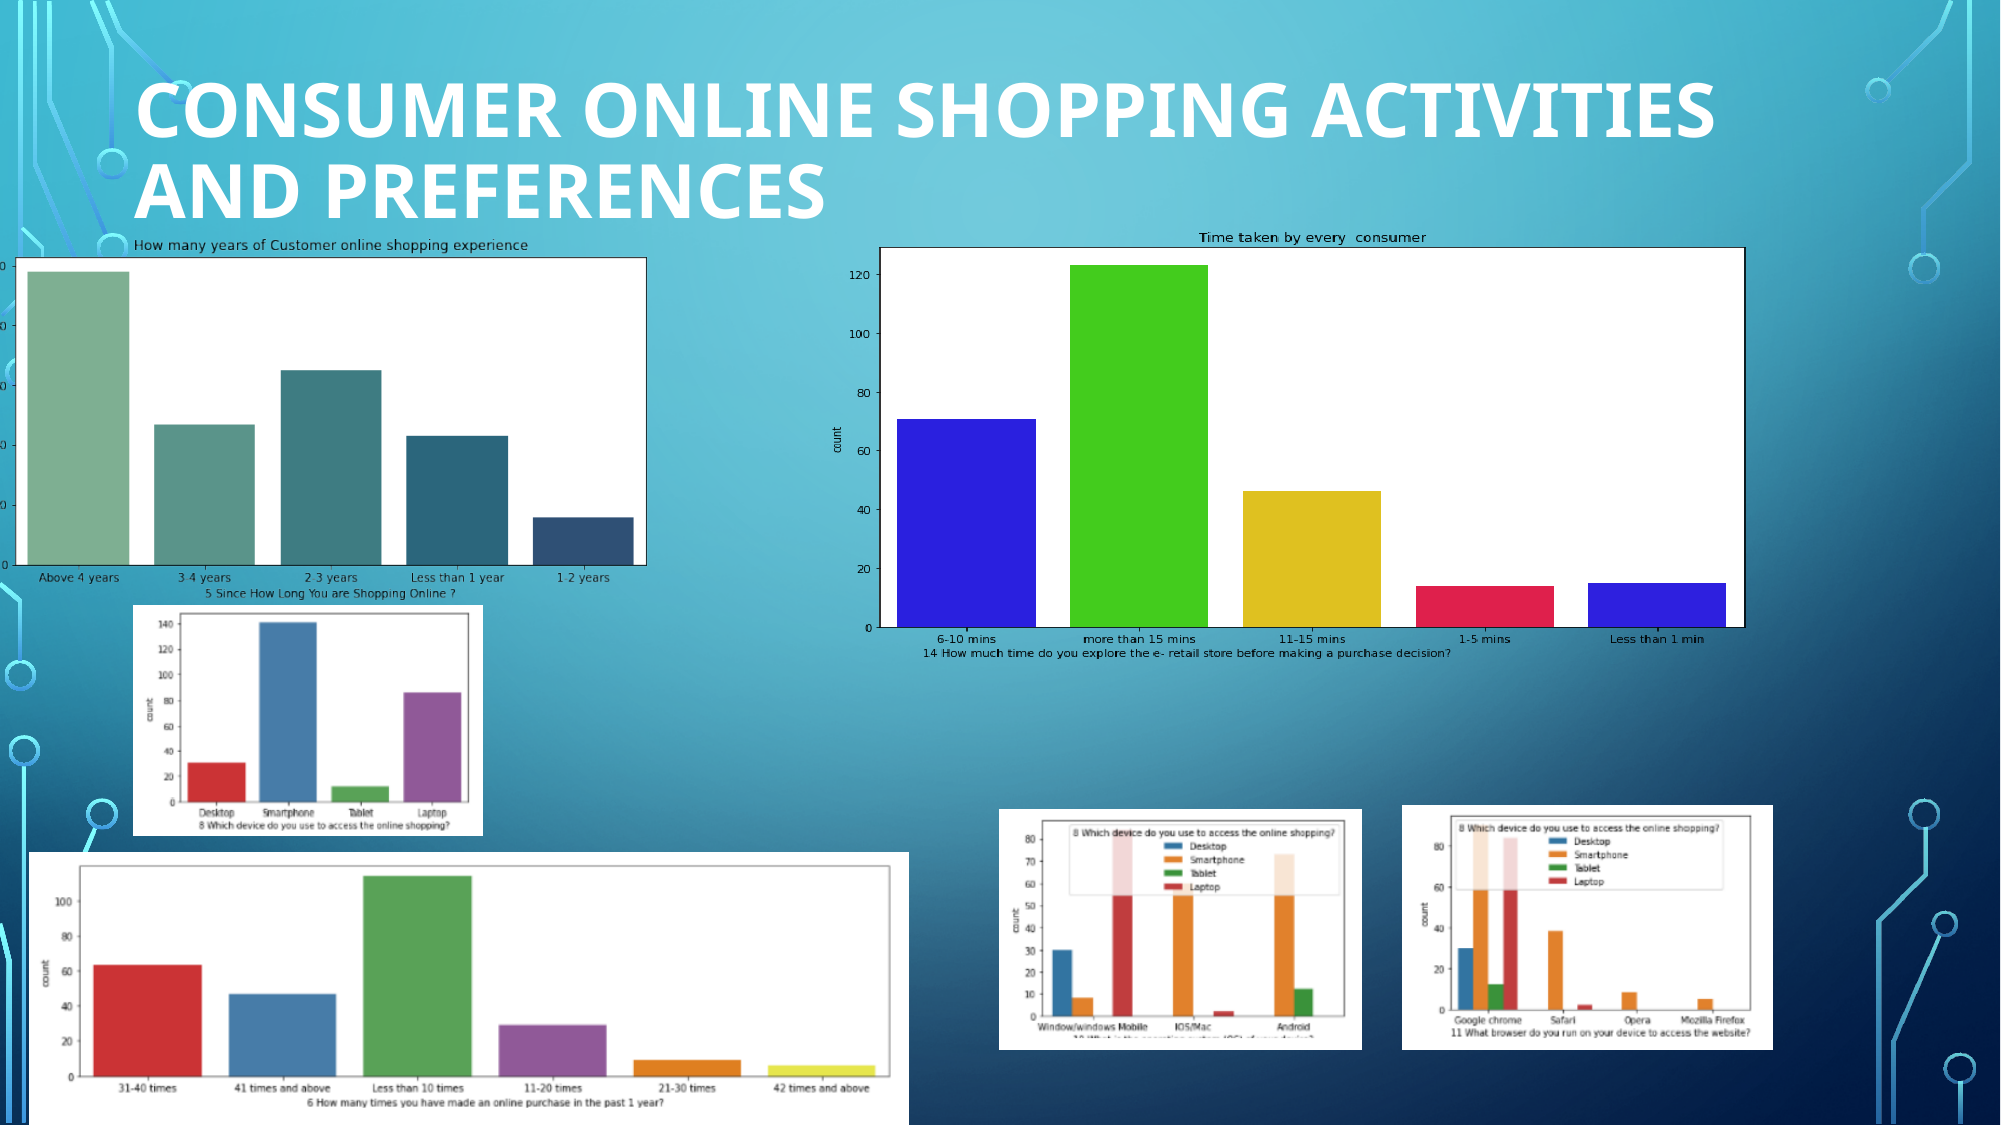

# Consumer online shopping activities and preferences